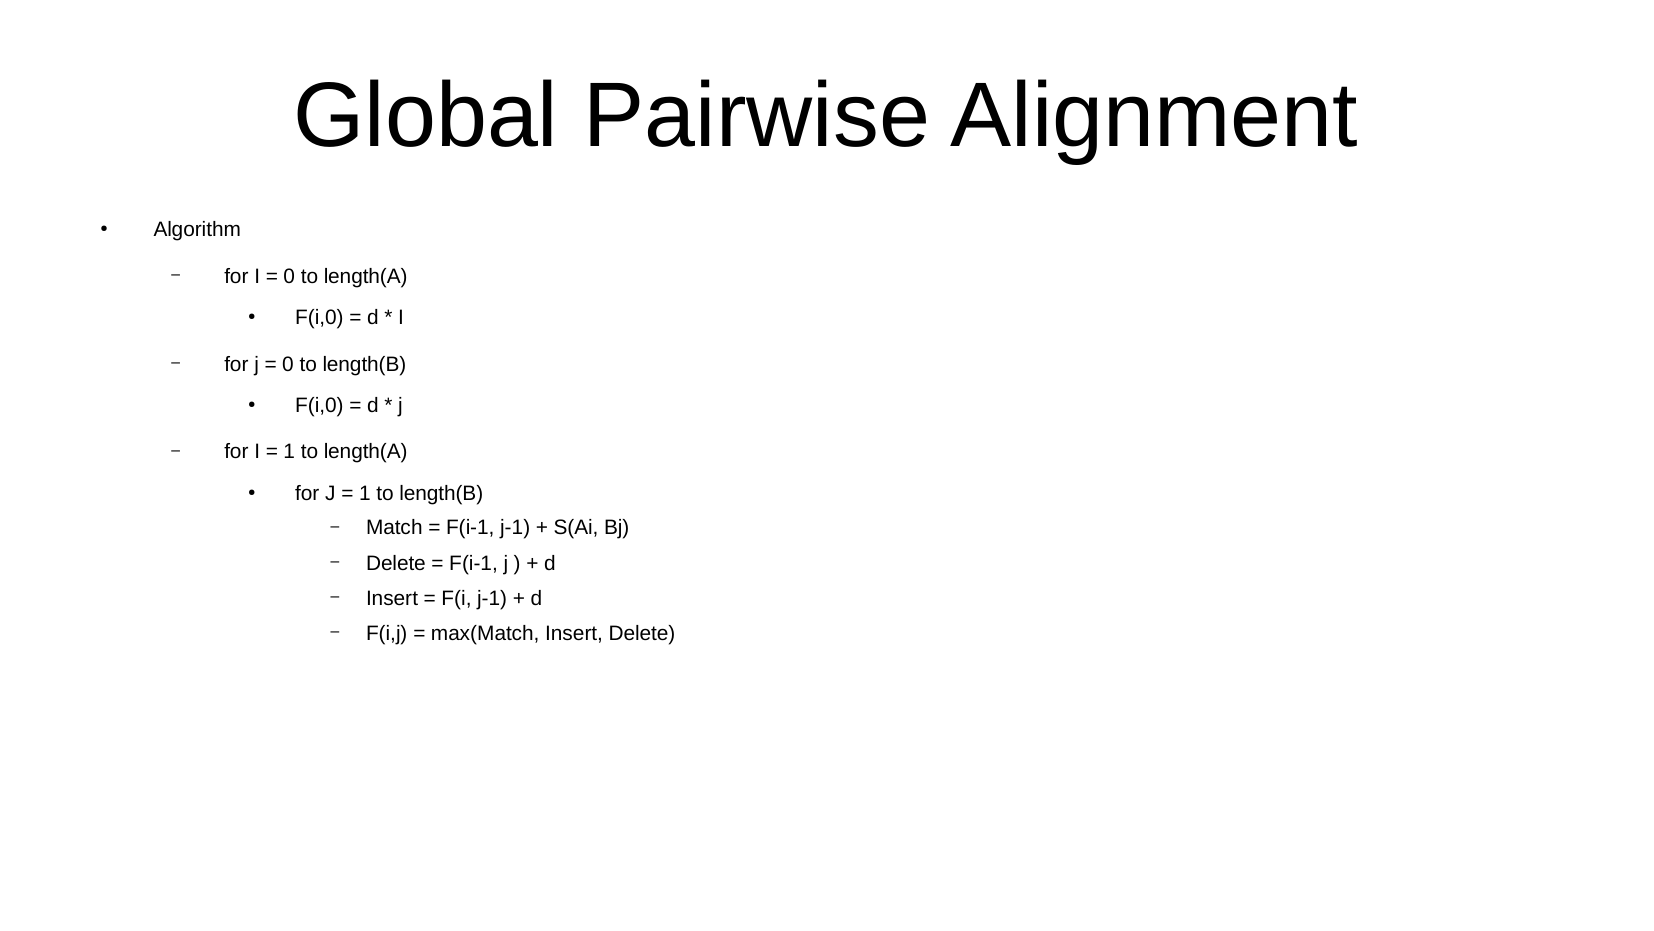

# Global Pairwise Alignment
Algorithm
for I = 0 to length(A)
F(i,0) = d * I
for j = 0 to length(B)
F(i,0) = d * j
for I = 1 to length(A)
for J = 1 to length(B)
Match = F(i-1, j-1) + S(Ai, Bj)
Delete = F(i-1, j ) + d
Insert = F(i, j-1) + d
F(i,j) = max(Match, Insert, Delete)